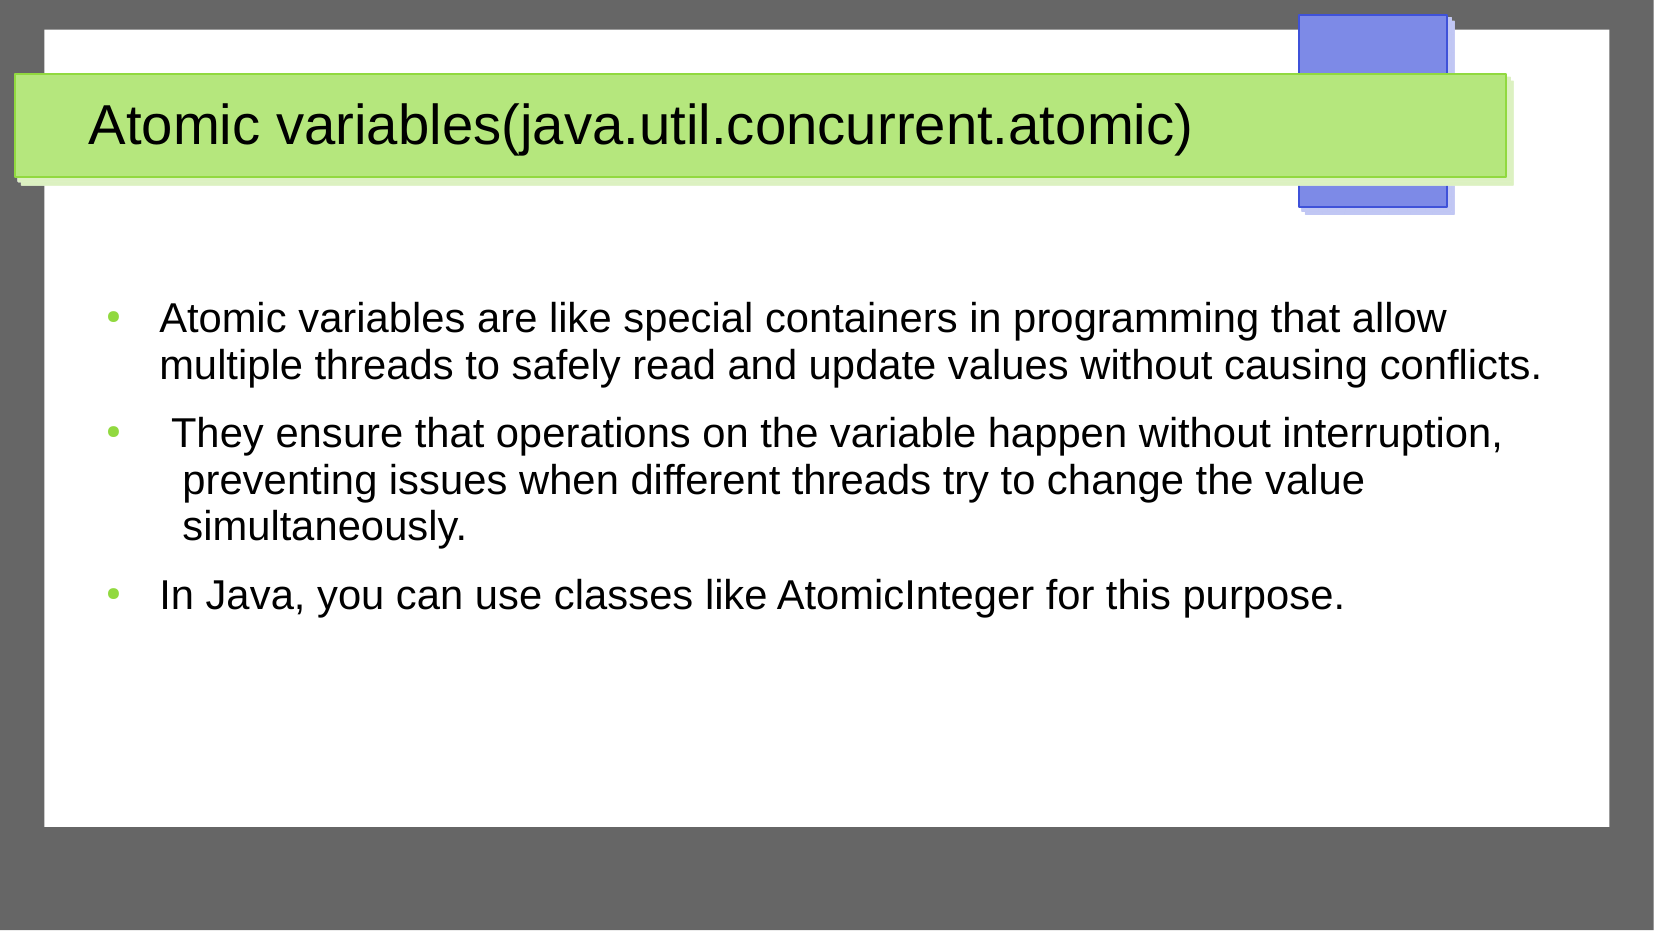

# Atomic variables(java.util.concurrent.atomic)
Atomic variables are like special containers in programming that allow multiple threads to safely read and update values without causing conflicts.
 They ensure that operations on the variable happen without interruption, preventing issues when different threads try to change the value simultaneously.
In Java, you can use classes like AtomicInteger for this purpose.